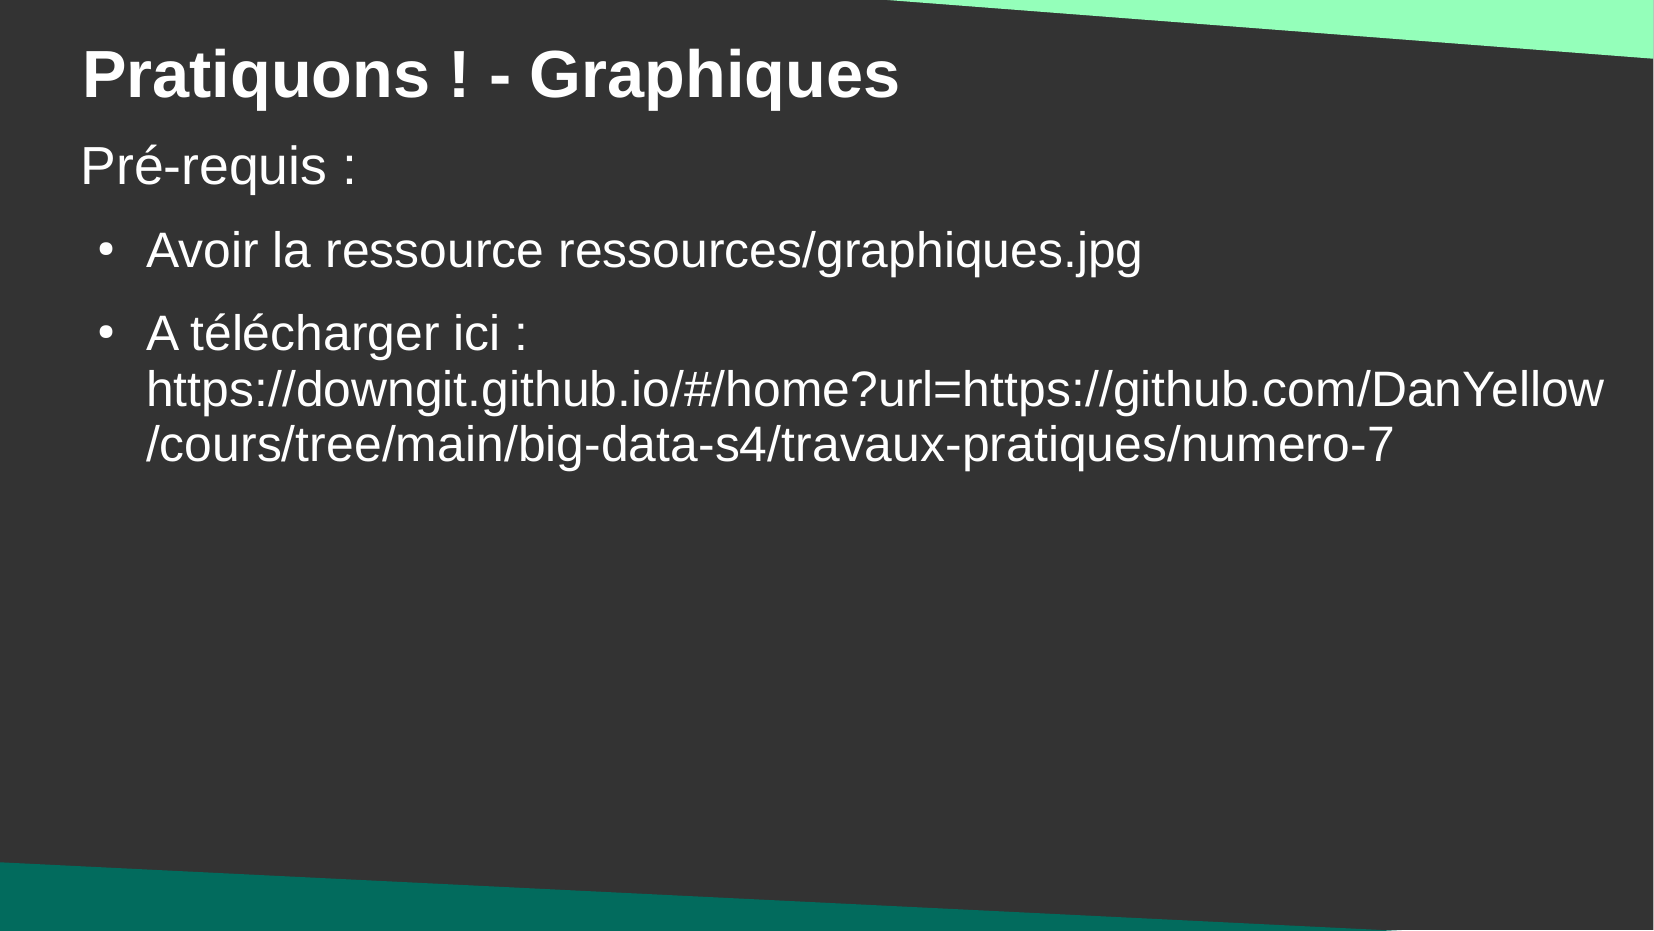

# Pratiquons ! - Graphiques
Pré-requis :
Avoir la ressource ressources/graphiques.jpg
A télécharger ici : https://downgit.github.io/#/home?url=https://github.com/DanYellow/cours/tree/main/big-data-s4/travaux-pratiques/numero-7